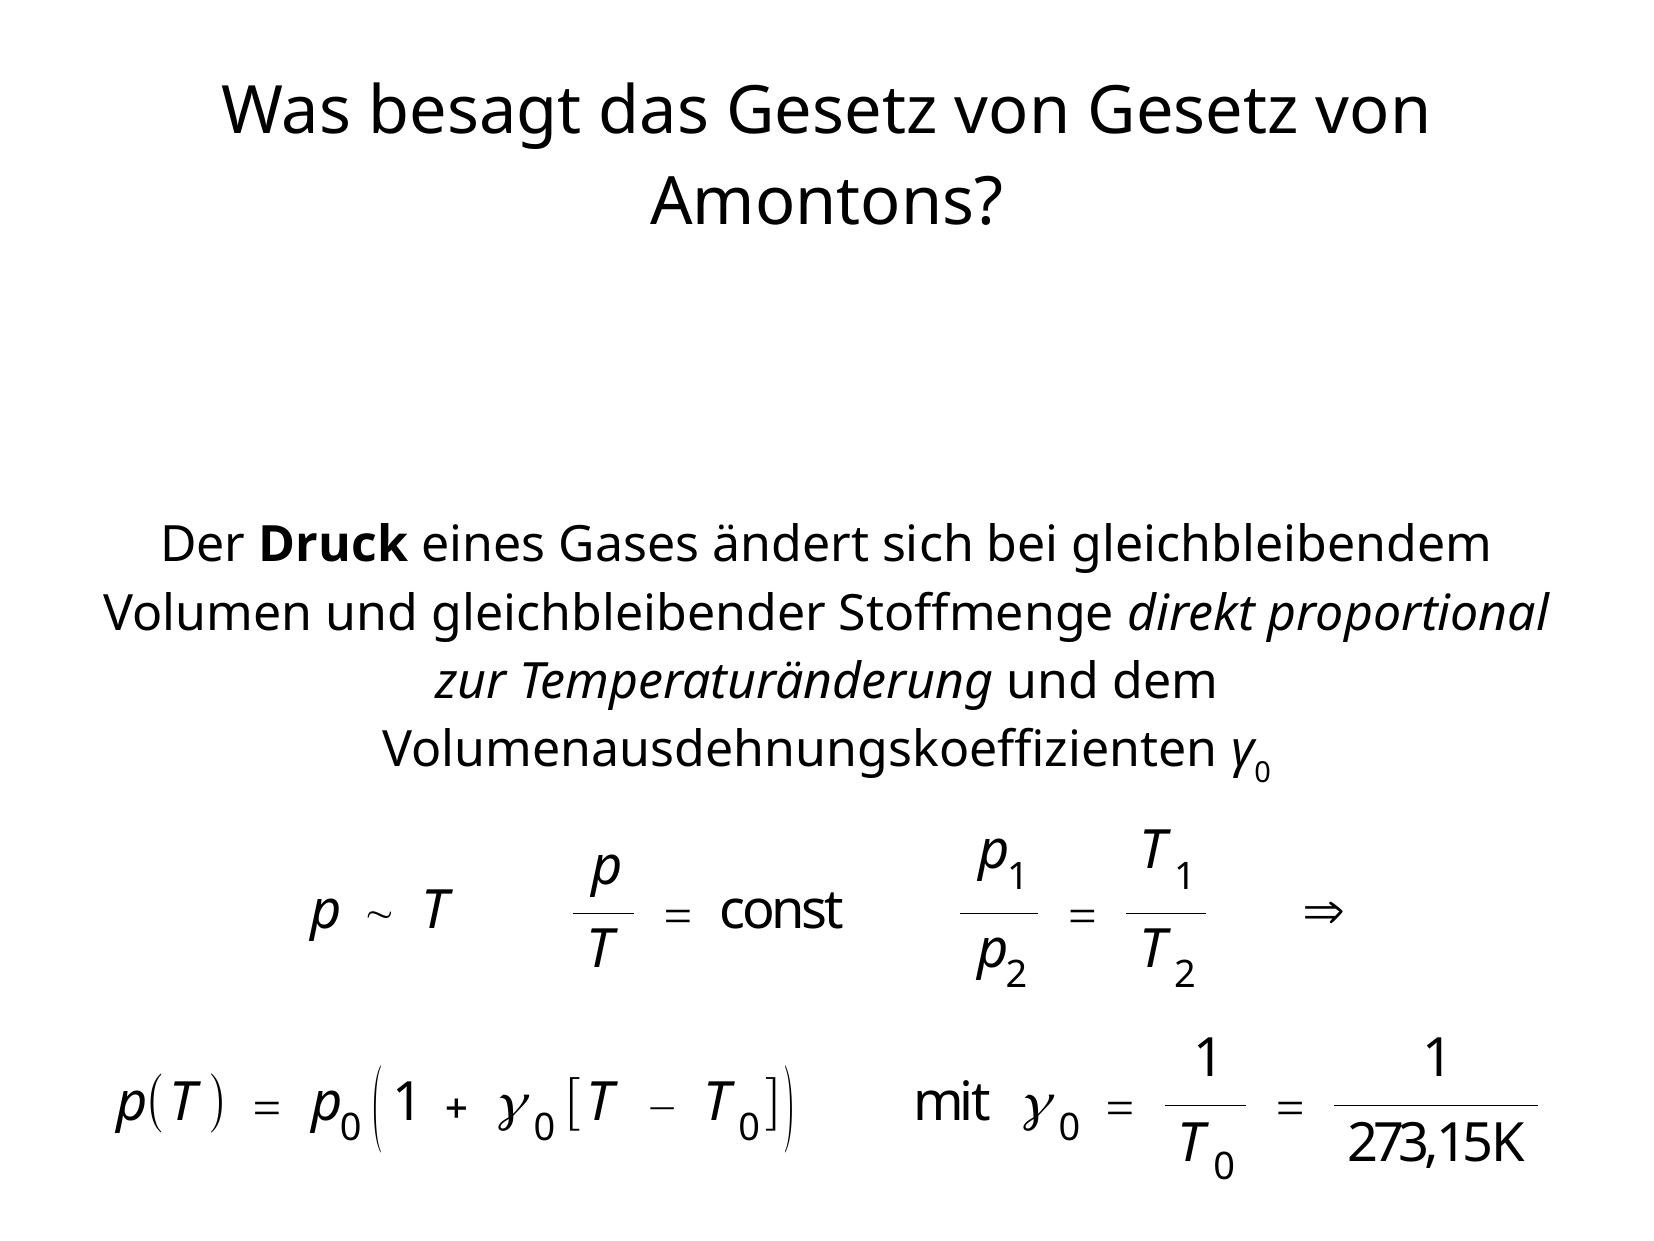

# Was besagt das Gesetz von Gesetz von Amontons?
Der Druck eines Gases ändert sich bei gleichbleibendem Volumen und gleichbleibender Stoffmenge direkt proportional zur Temperaturänderung und dem Volumenausdehnungskoeffizienten γ0